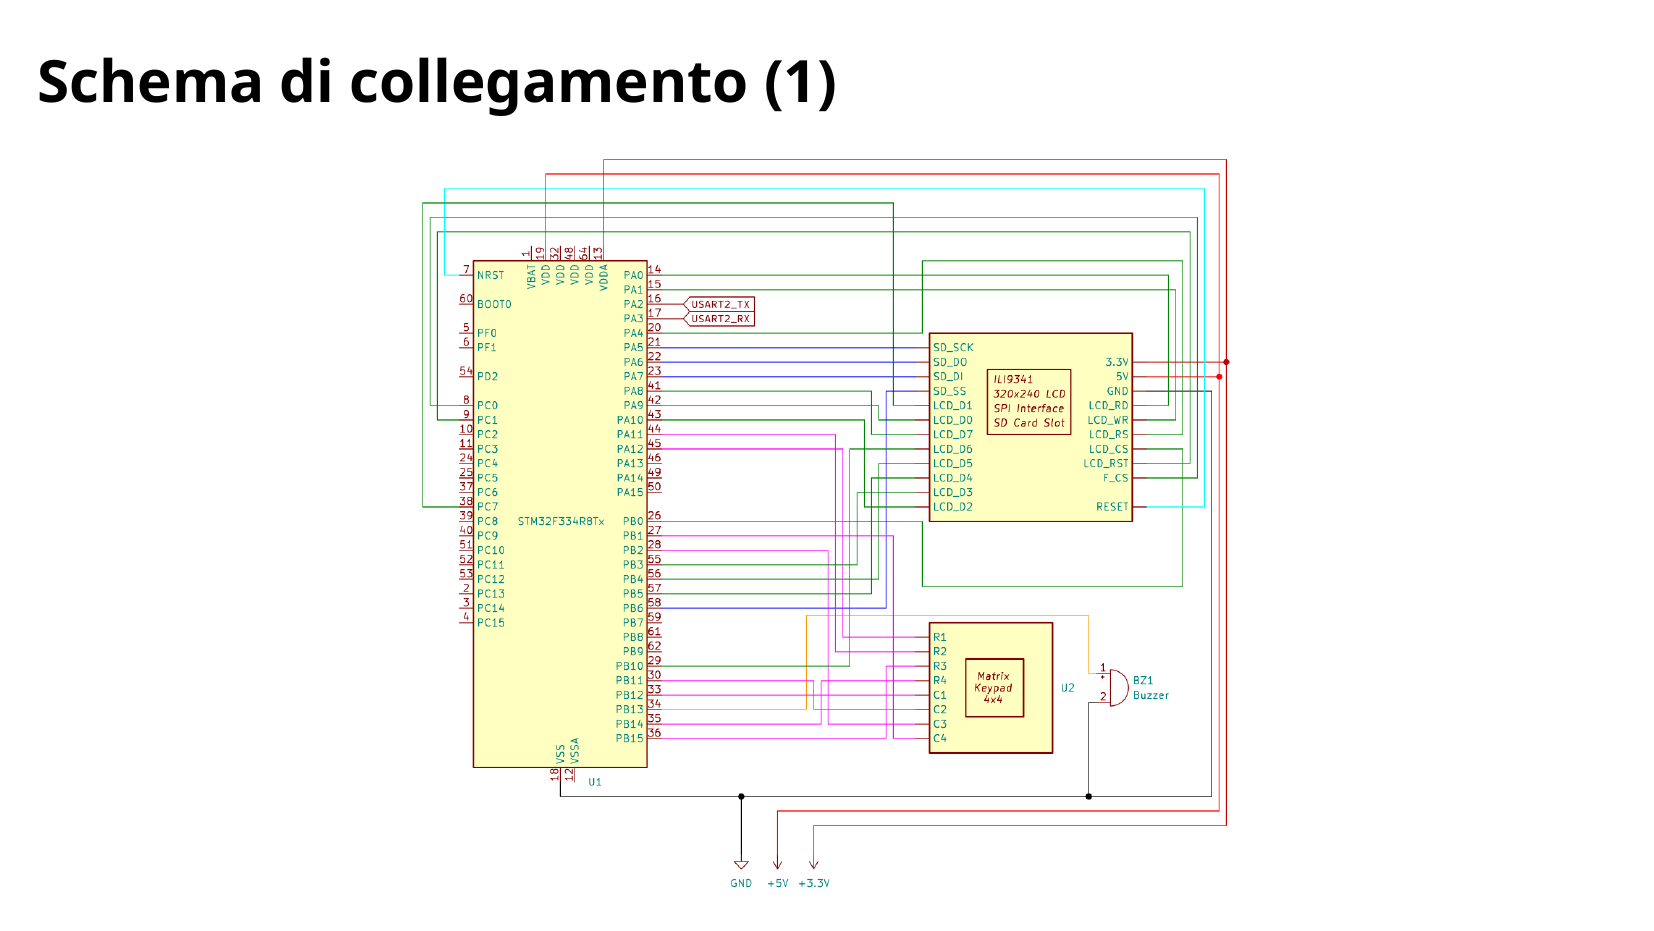

# Schema di collegamento (1)
 UNIVERSITÀ DEGLI STUDI DI MILANO